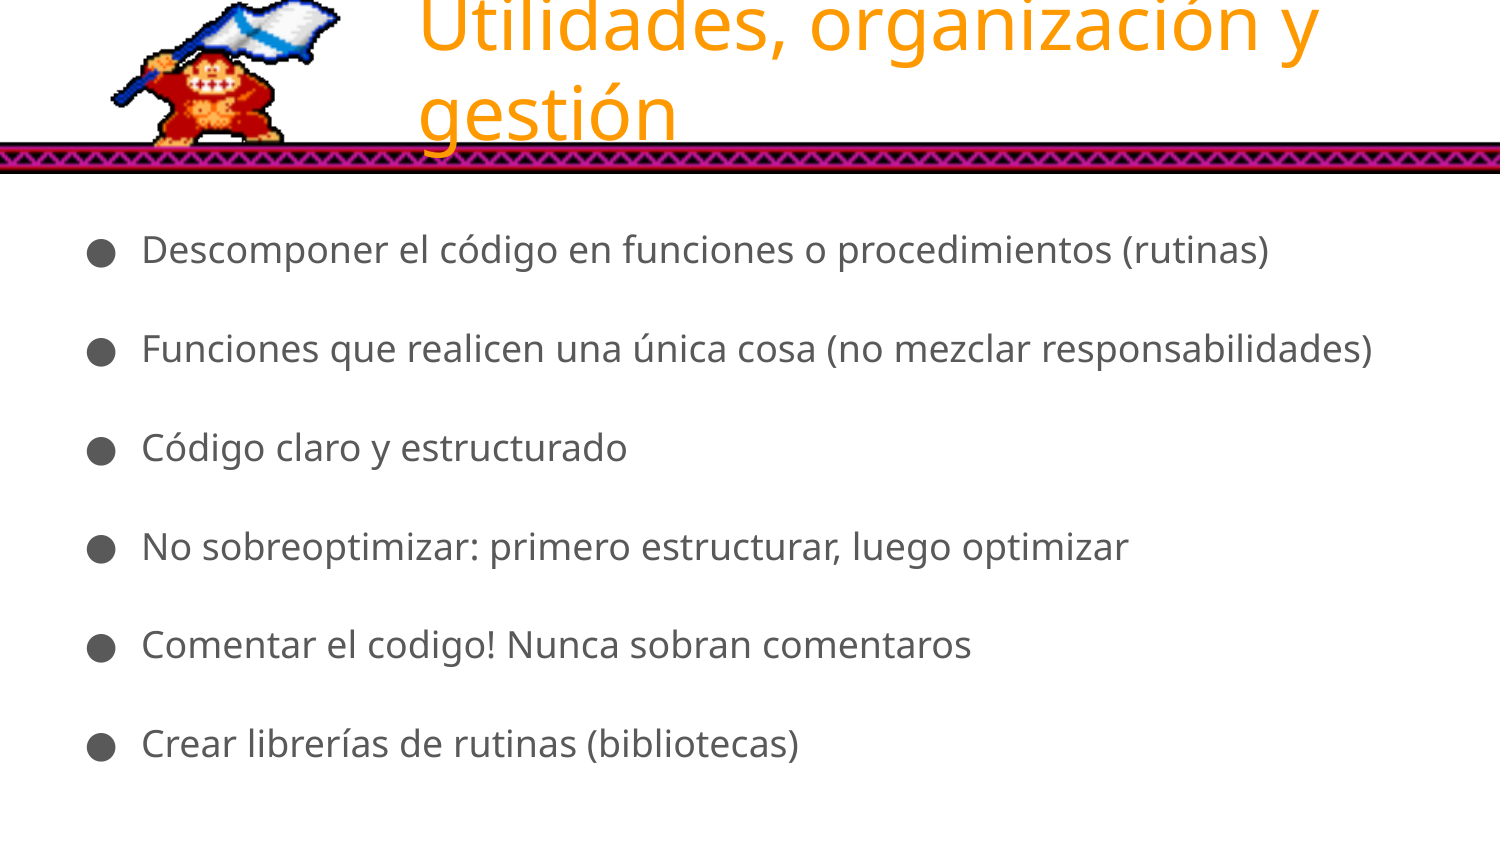

# Utilidades, organización y gestión
Descomponer el código en funciones o procedimientos (rutinas)
Funciones que realicen una única cosa (no mezclar responsabilidades)
Código claro y estructurado
No sobreoptimizar: primero estructurar, luego optimizar
Comentar el codigo! Nunca sobran comentaros
Crear librerías de rutinas (bibliotecas)